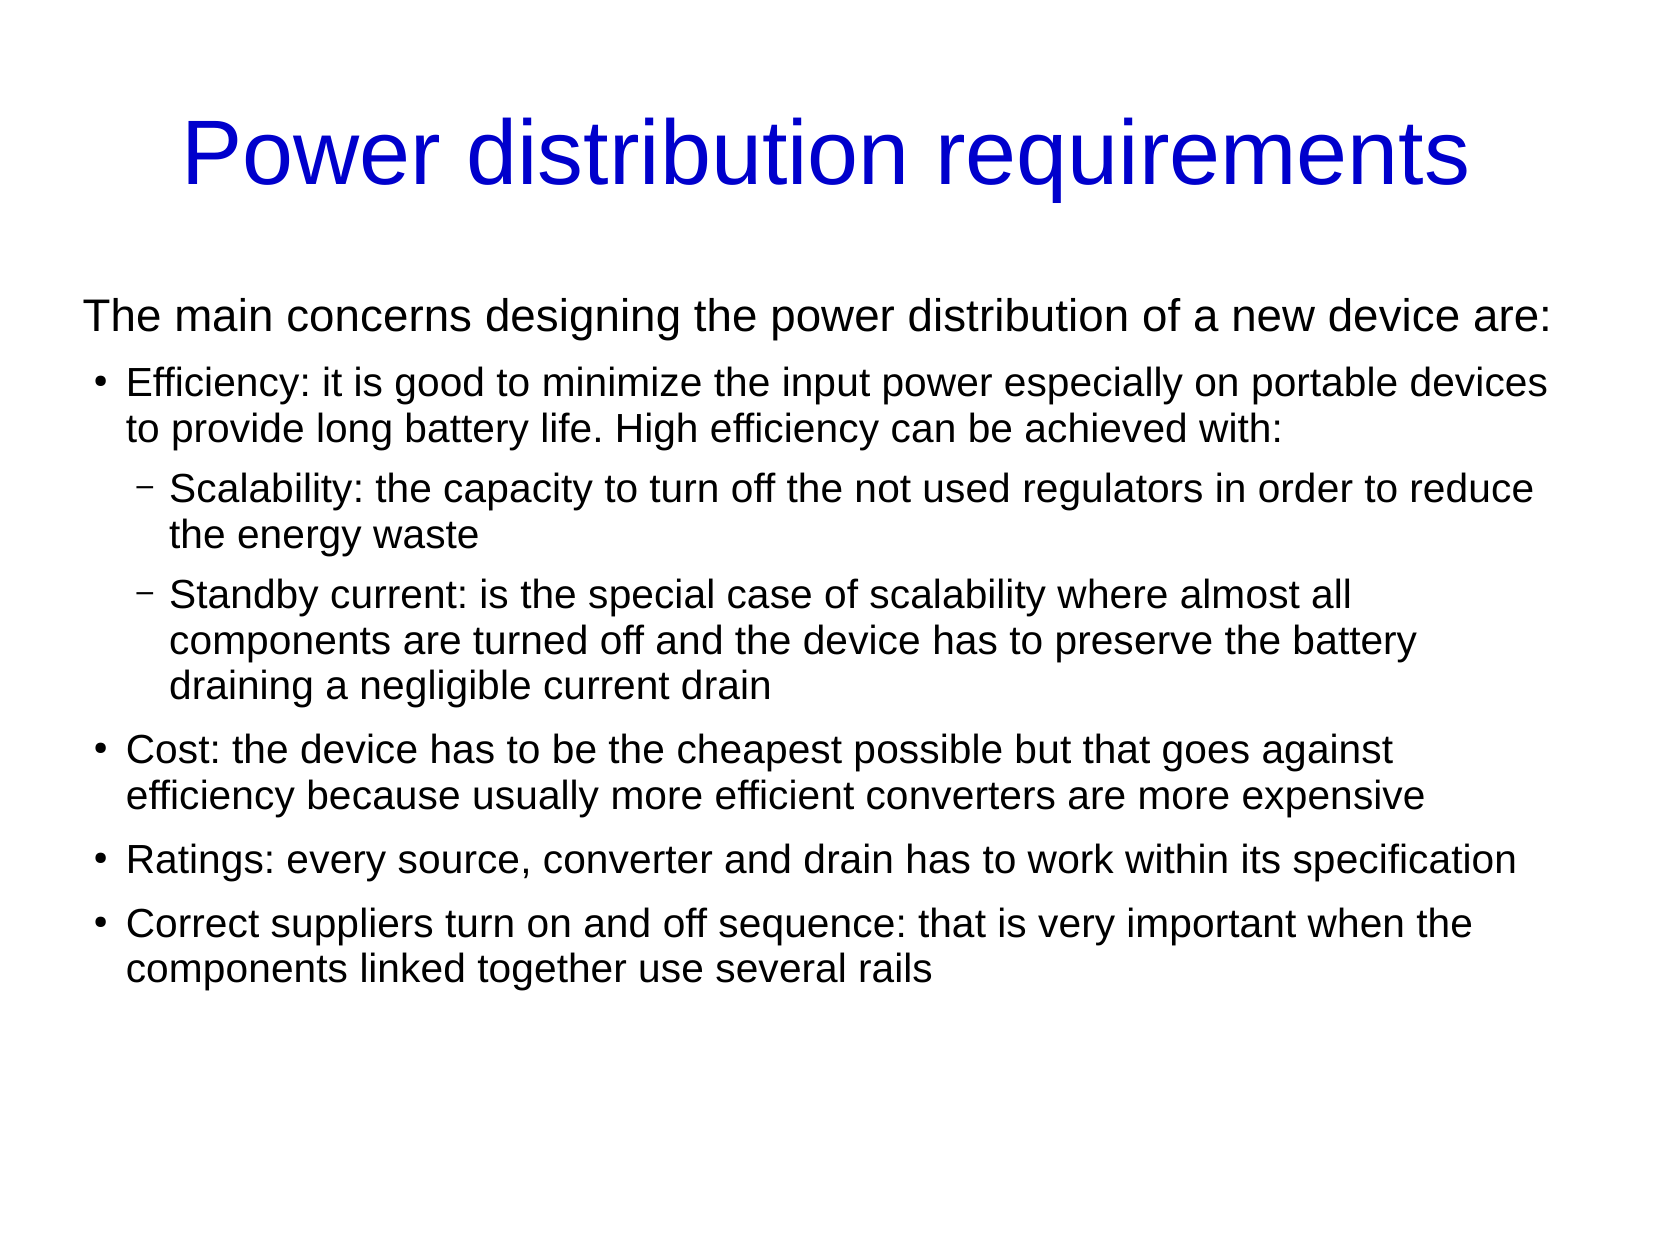

# Power distribution requirements
The main concerns designing the power distribution of a new device are:
Efficiency: it is good to minimize the input power especially on portable devices to provide long battery life. High efficiency can be achieved with:
Scalability: the capacity to turn off the not used regulators in order to reduce the energy waste
Standby current: is the special case of scalability where almost all components are turned off and the device has to preserve the battery draining a negligible current drain
Cost: the device has to be the cheapest possible but that goes against efficiency because usually more efficient converters are more expensive
Ratings: every source, converter and drain has to work within its specification
Correct suppliers turn on and off sequence: that is very important when the components linked together use several rails